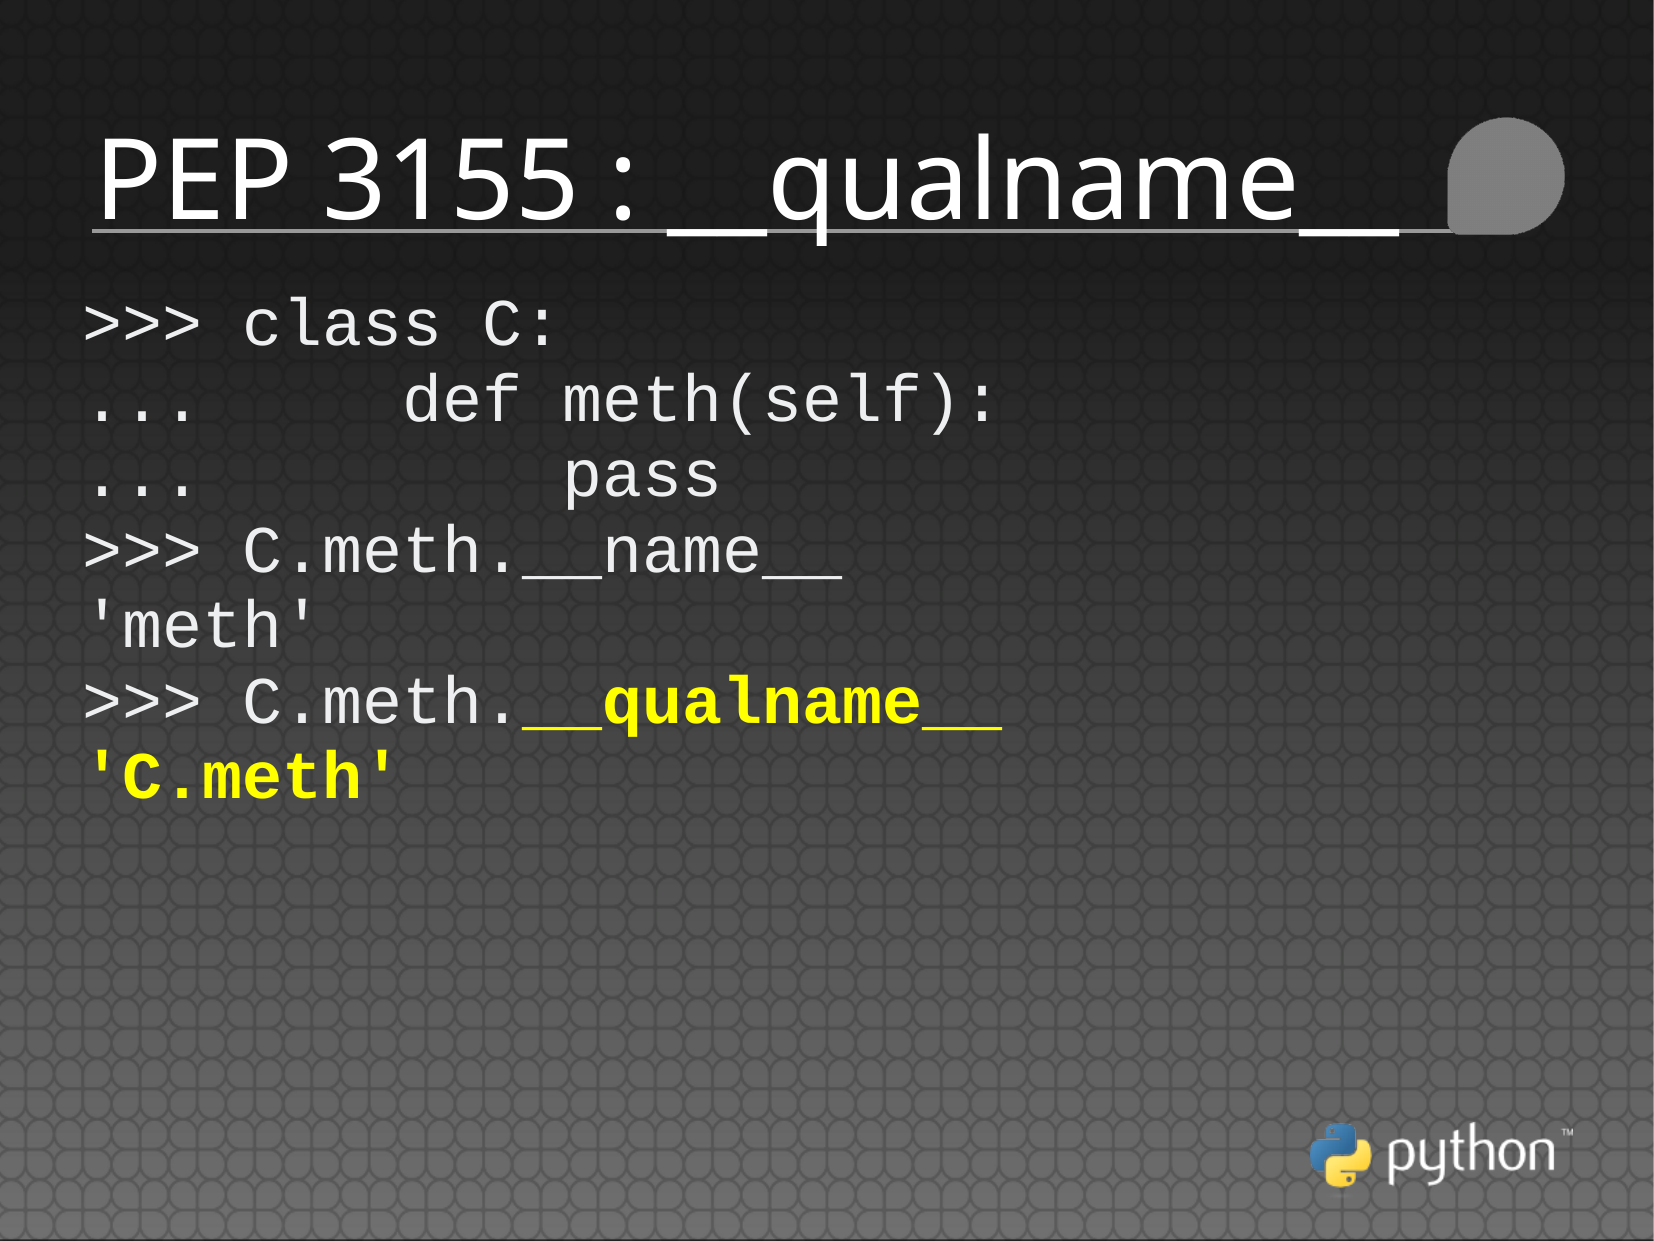

PEP 3155 : __qualname__
# >>> class C: ... def meth(self): ... pass >>> C.meth.__name__ 'meth' >>> C.meth.__qualname__ 'C.meth'